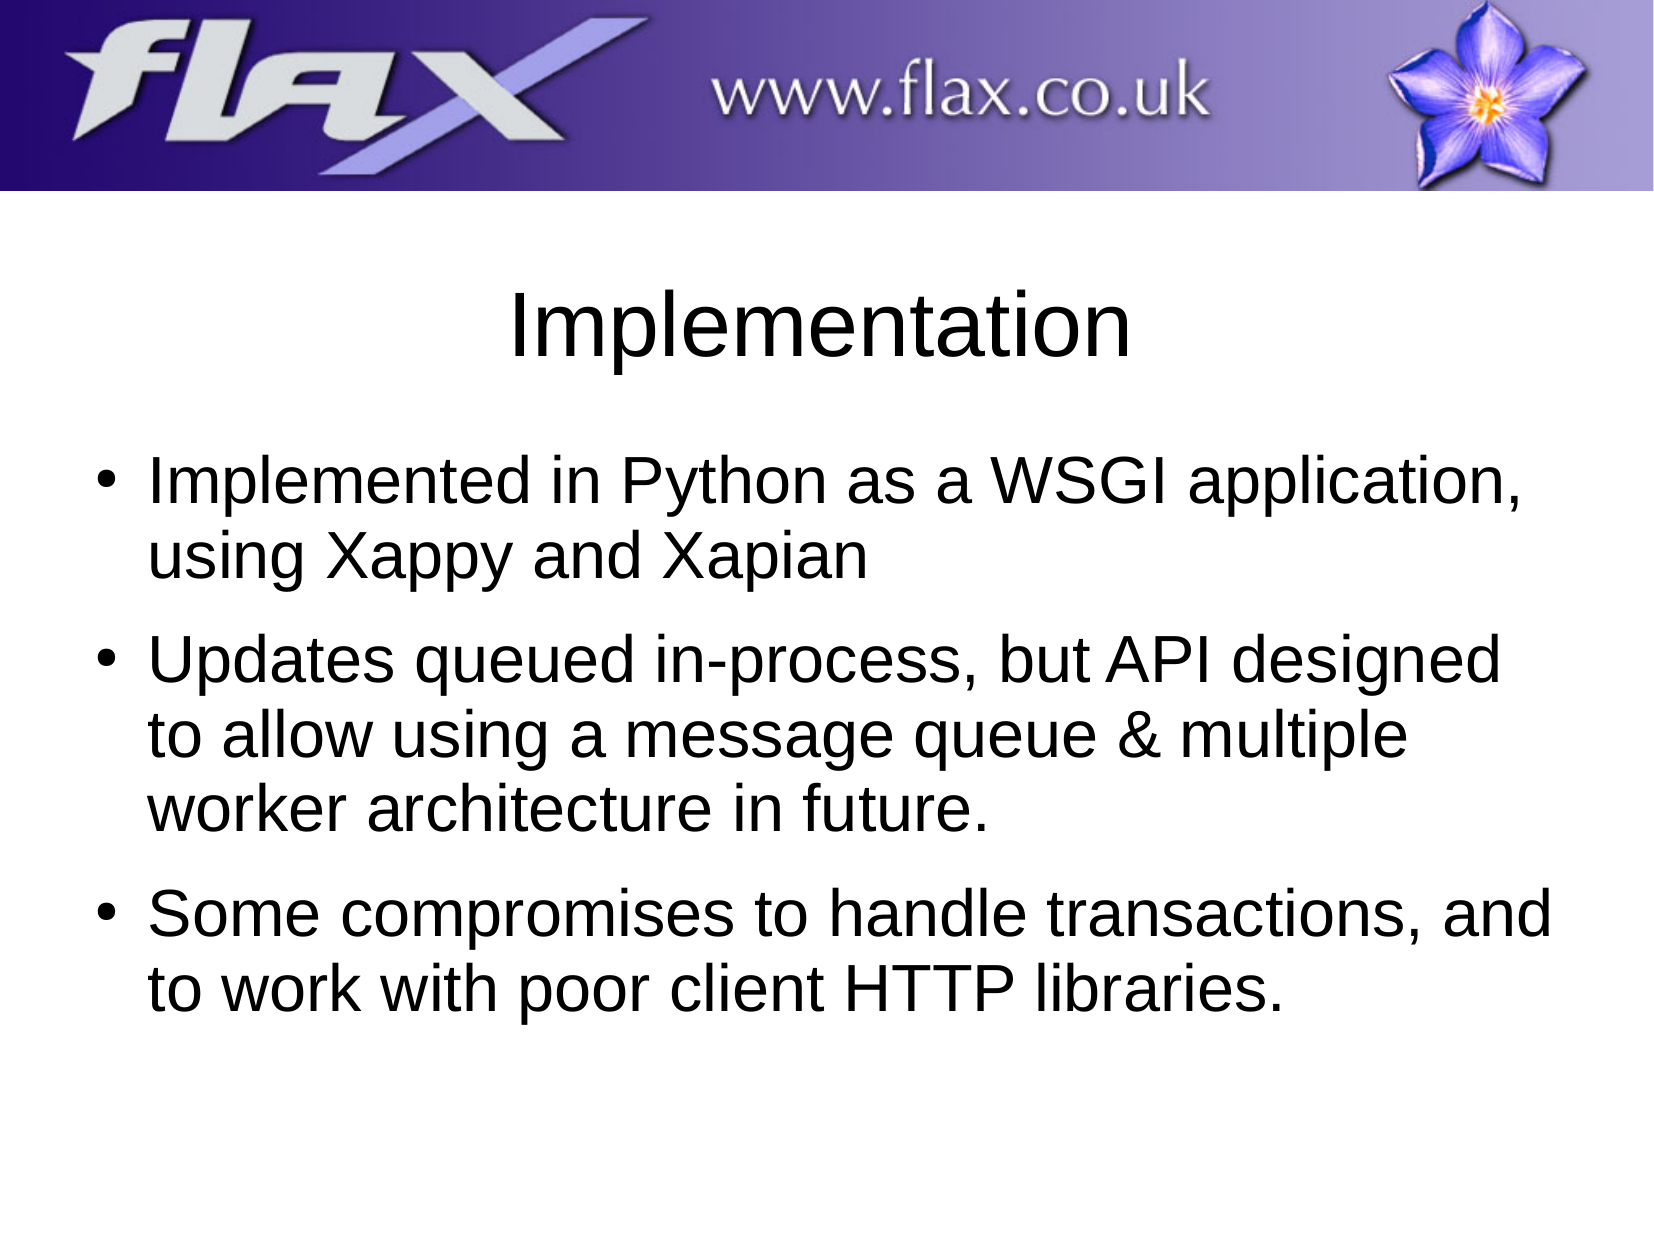

# Implementation
Implemented in Python as a WSGI application, using Xappy and Xapian
Updates queued in-process, but API designed to allow using a message queue & multiple worker architecture in future.
Some compromises to handle transactions, and to work with poor client HTTP libraries.